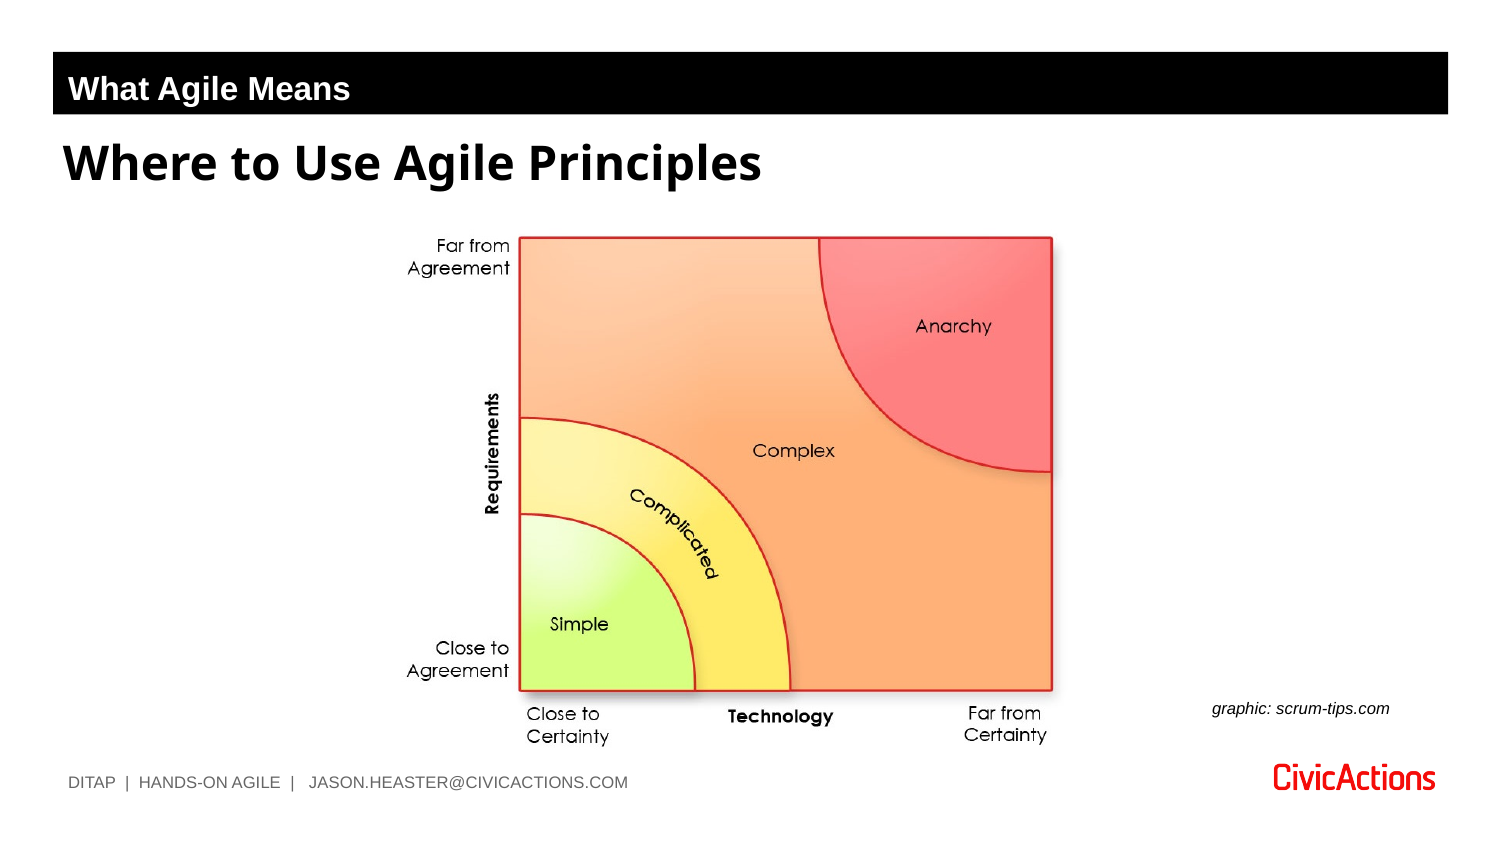

# What Agile Means
Where to Use Agile Principles
graphic: scrum-tips.com